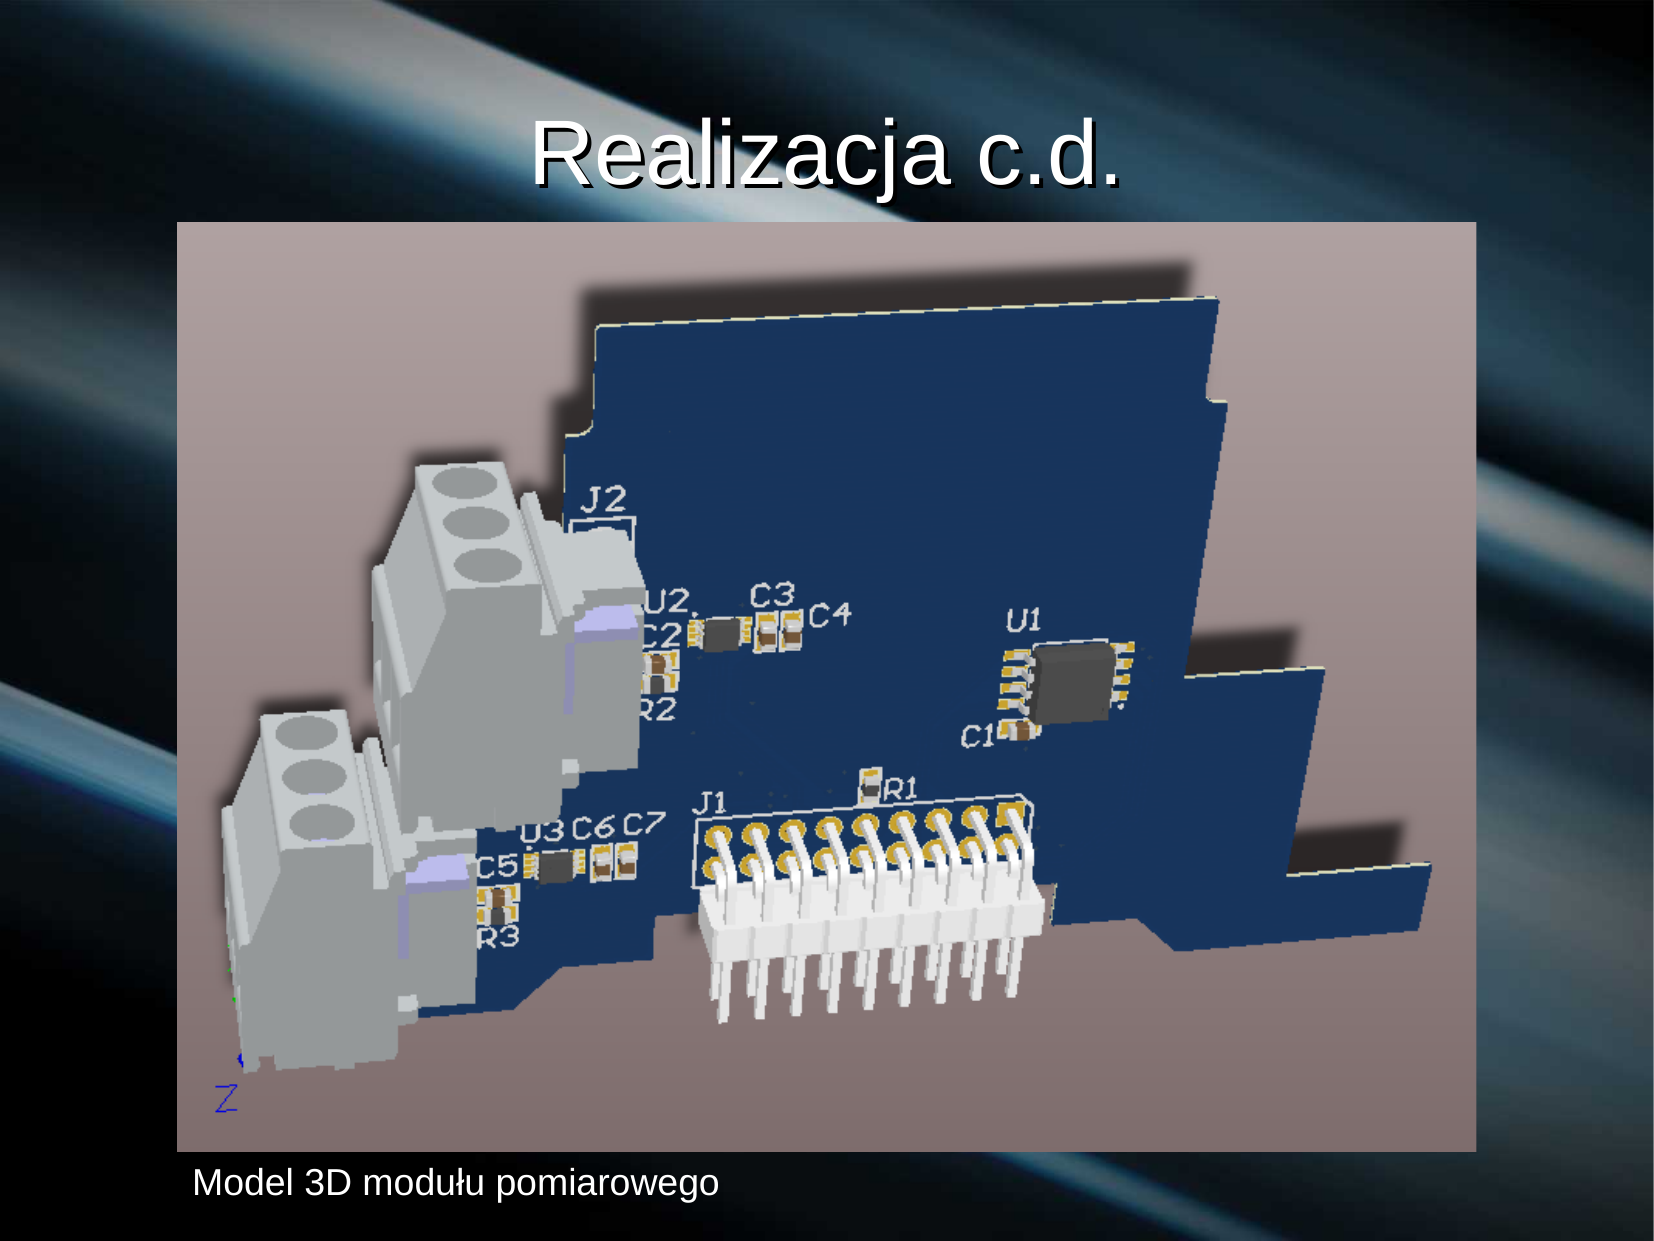

# Realizacja c.d.
Model 3D modułu pomiarowego